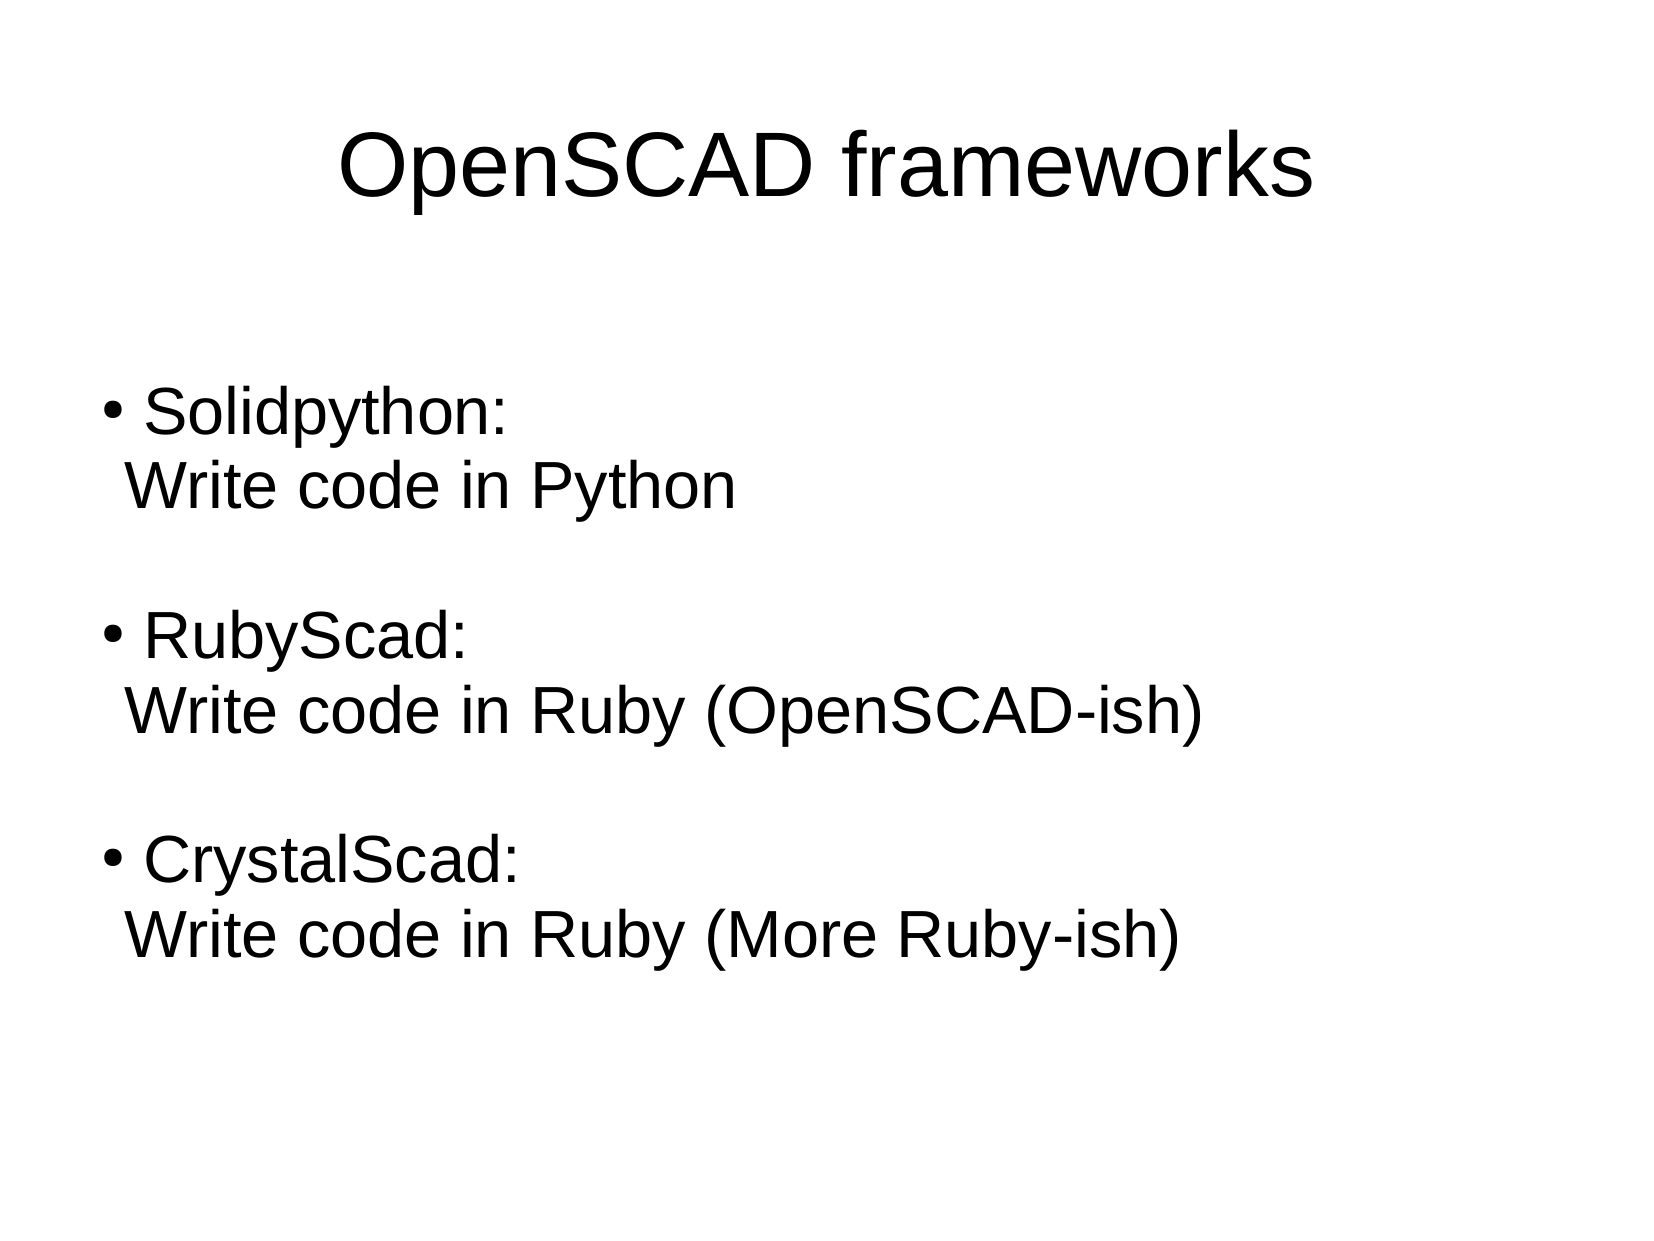

# OpenSCAD frameworks
 Solidpython:
Write code in Python
 RubyScad:
Write code in Ruby (OpenSCAD-ish)
 CrystalScad:
Write code in Ruby (More Ruby-ish)